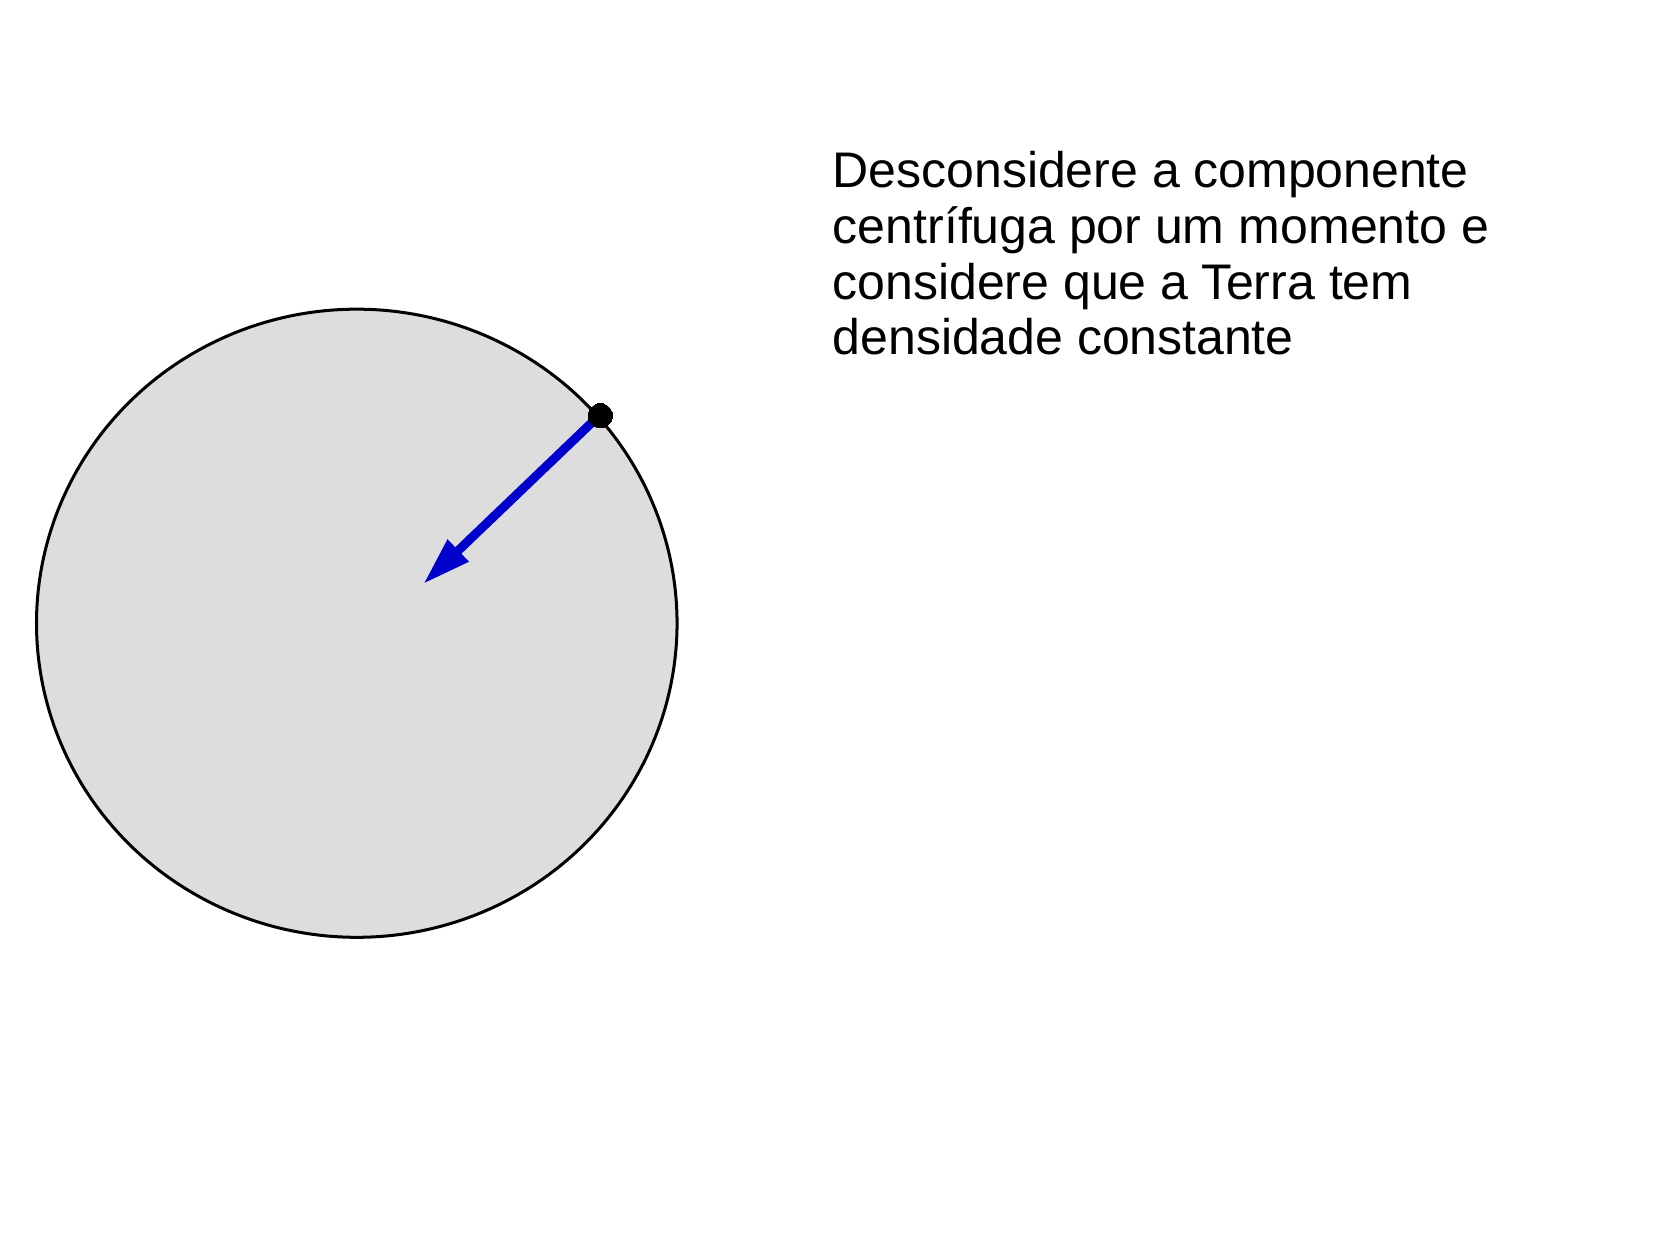

Desconsidere a componente centrífuga por um momento e considere que a Terra tem densidade constante